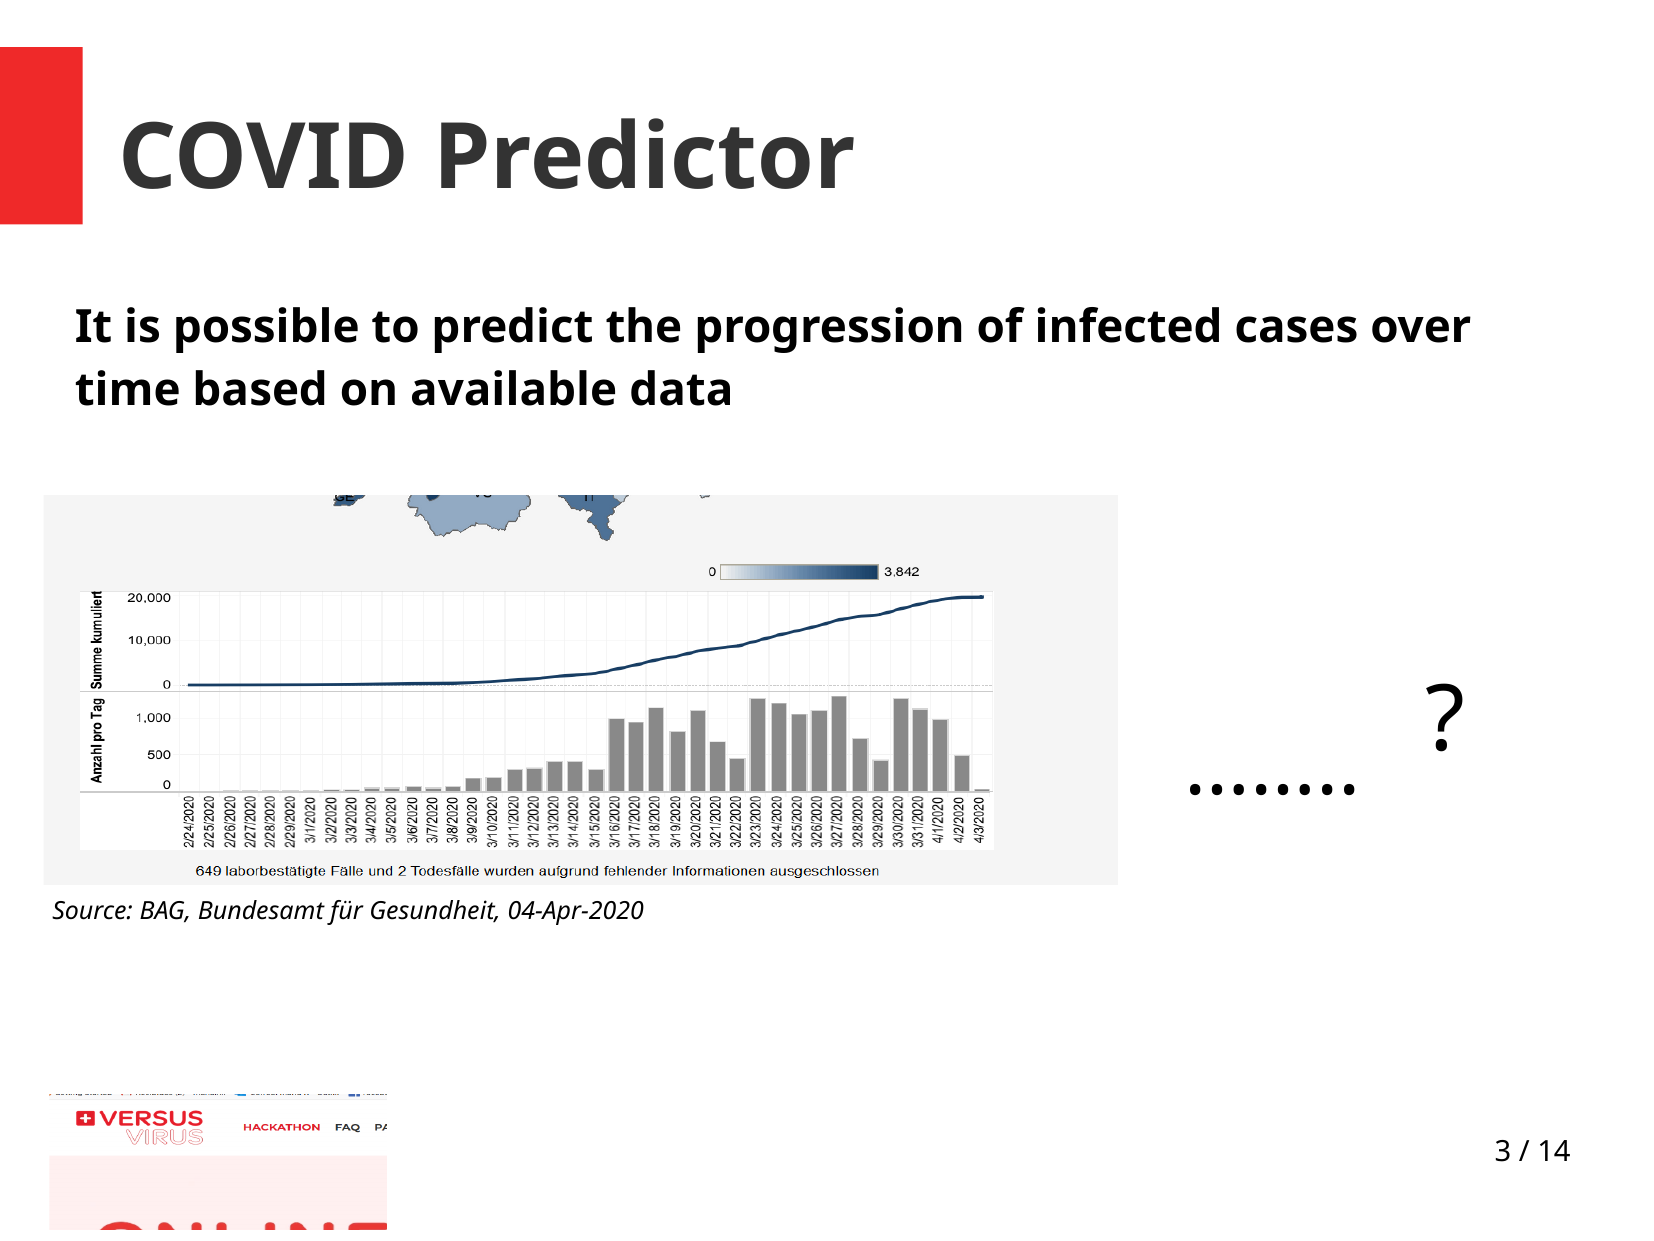

# COVID Predictor
It is possible to predict the progression of infected cases over time based on available data
?
……..
Source: BAG, Bundesamt für Gesundheit, 04-Apr-2020
3